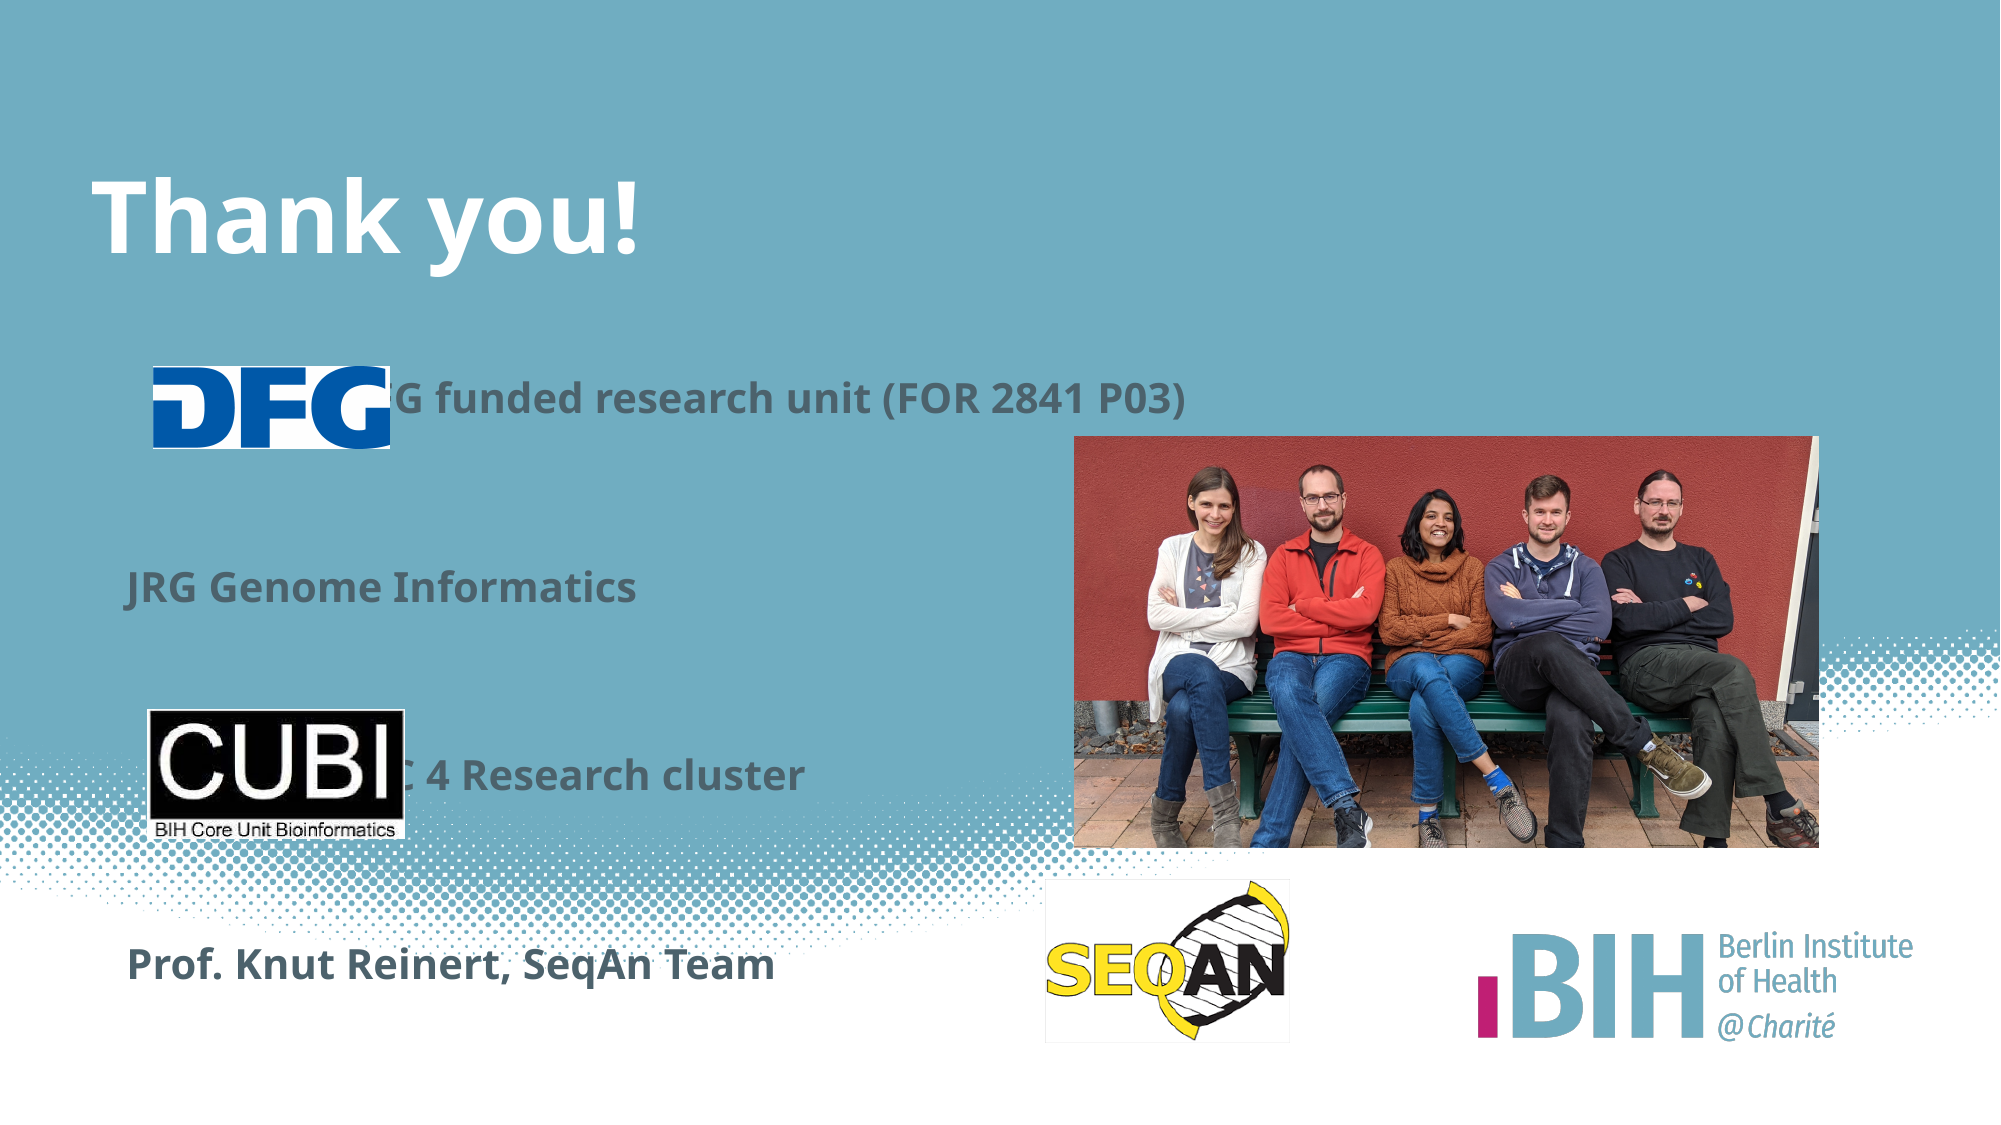

Thank you!
# DFG funded research unit (FOR 2841 P03)
 JRG Genome Informatics
 HPC 4 Research cluster
 Prof. Knut Reinert, SeqAn Team